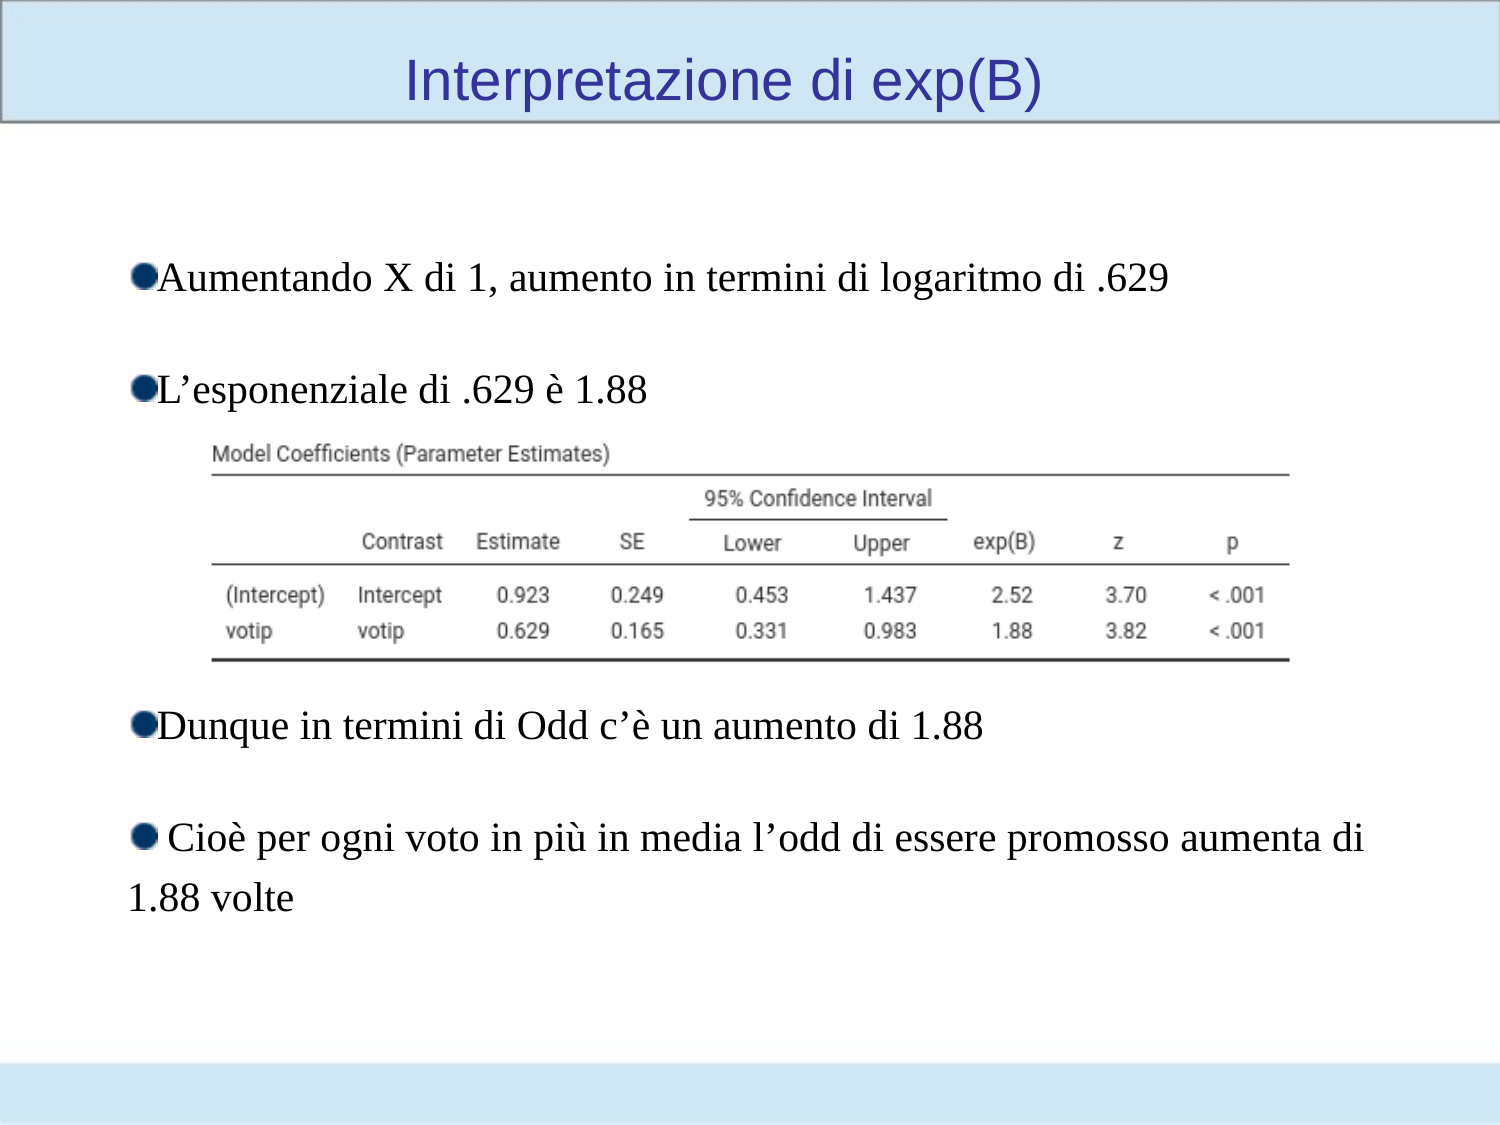

Interpretazione di exp(B)
Aumentando X di 1, aumento in termini di logaritmo di .629
L’esponenziale di .629 è 1.88
Dunque in termini di Odd c’è un aumento di 1.88
 Cioè per ogni voto in più in media l’odd di essere promosso aumenta di 1.88 volte